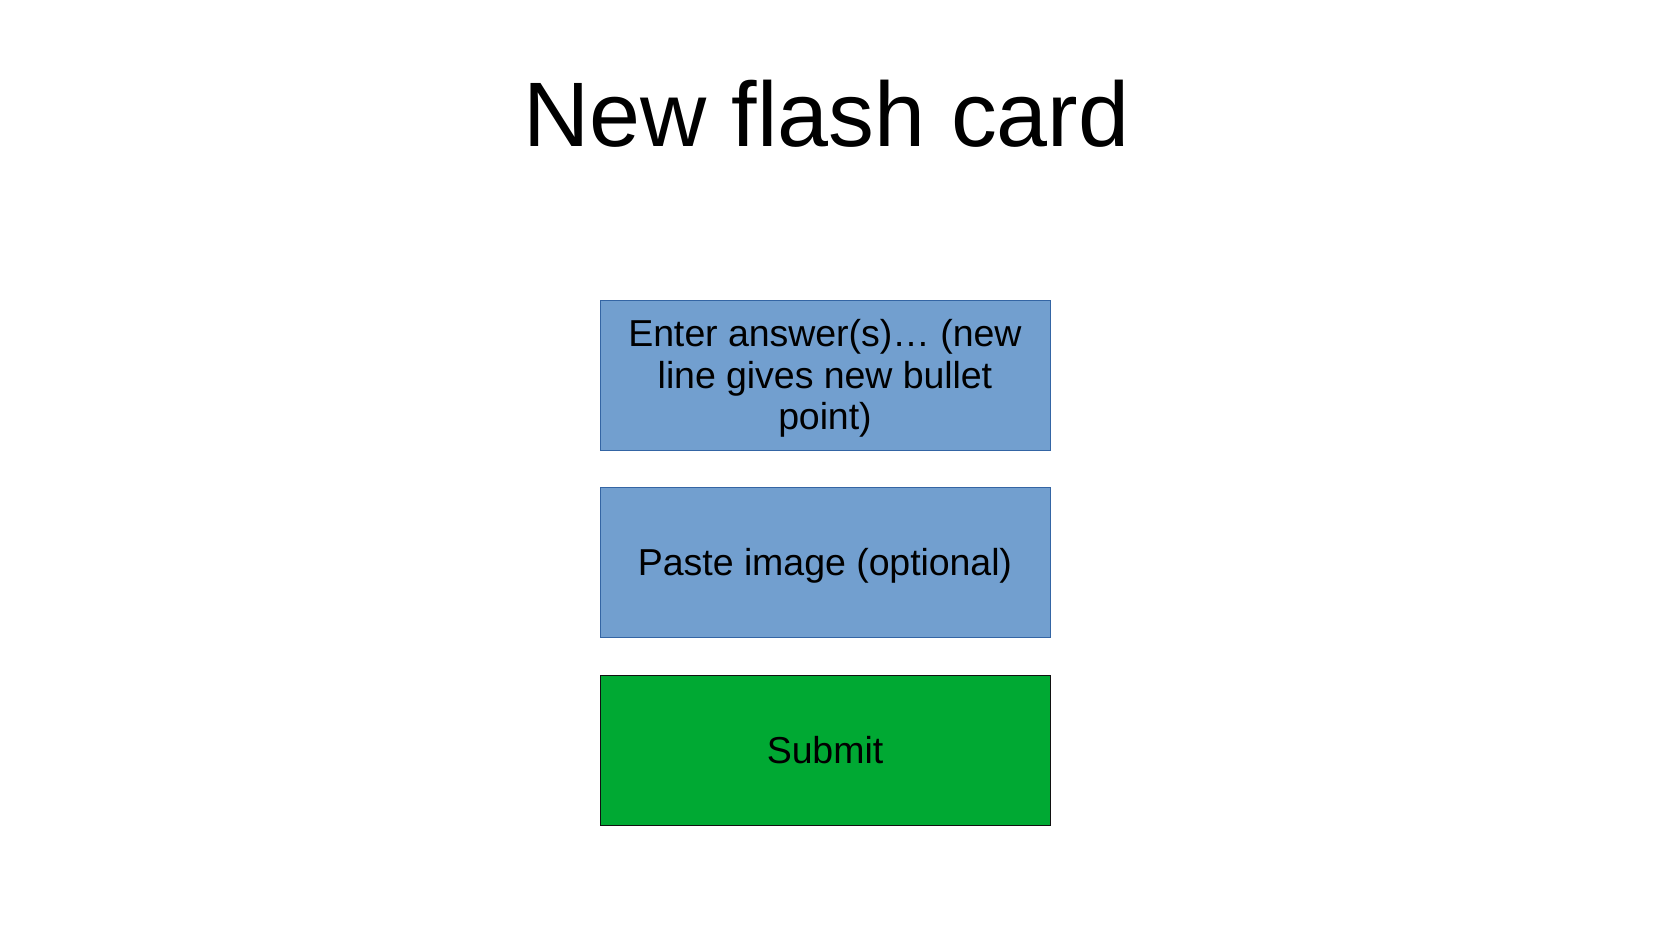

# New flash card
Enter answer(s)… (new line gives new bullet point)
Paste image (optional)
Submit